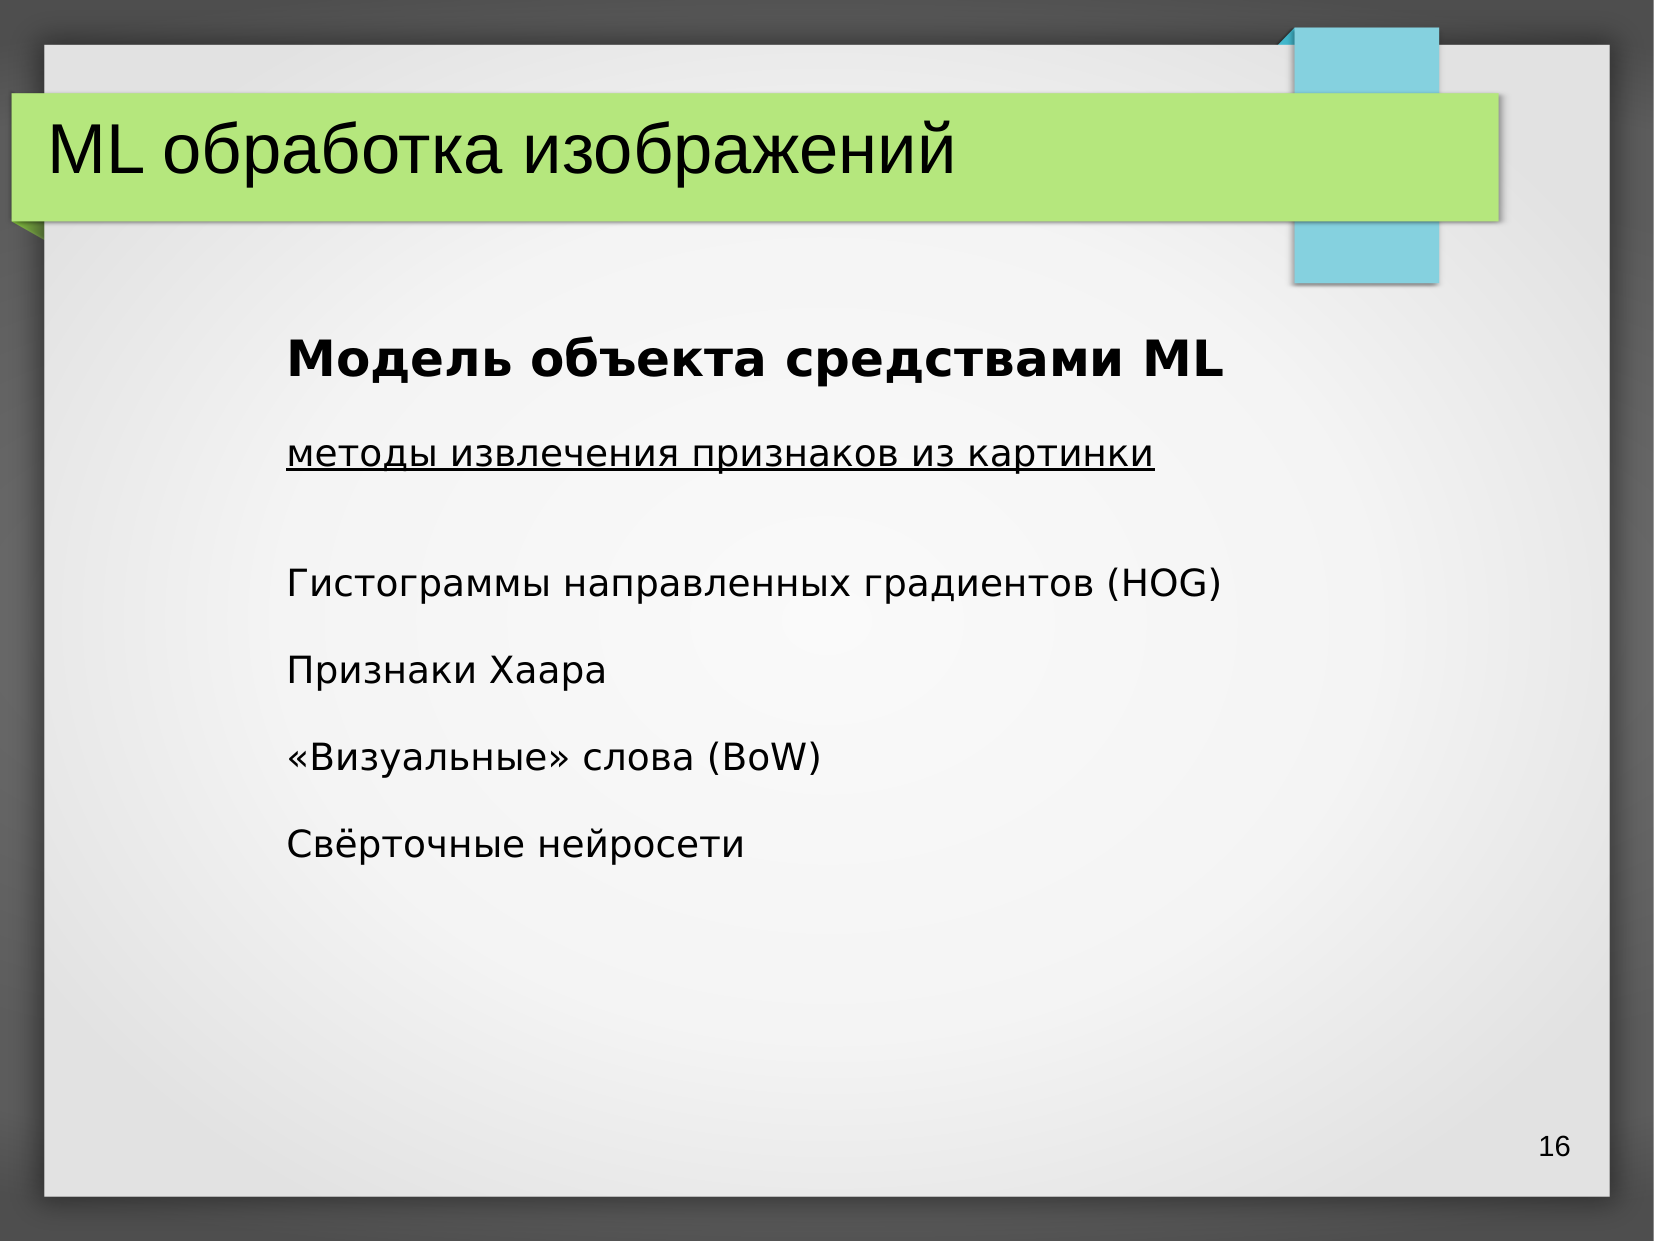

# ML обработка изображений
Модель объекта средствами ML
методы извлечения признаков из картинки
Гистограммы направленных градиентов (HOG)
Признаки Хаара
«Визуальные» слова (BoW)
Свёрточные нейросети
16